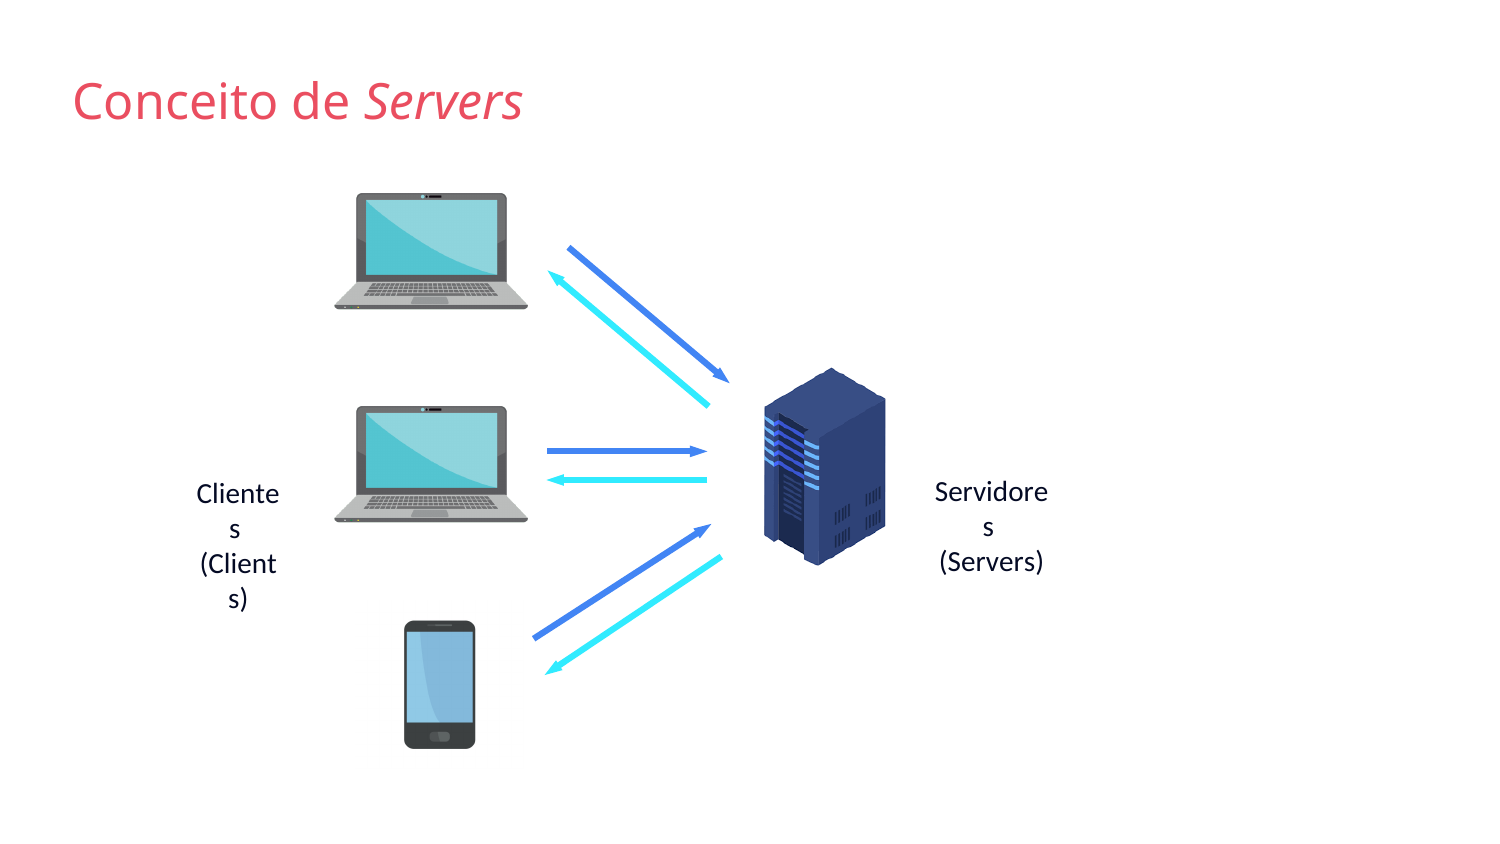

Conceito de Servers
Servidores
(Servers)
Clientes
(Clients)